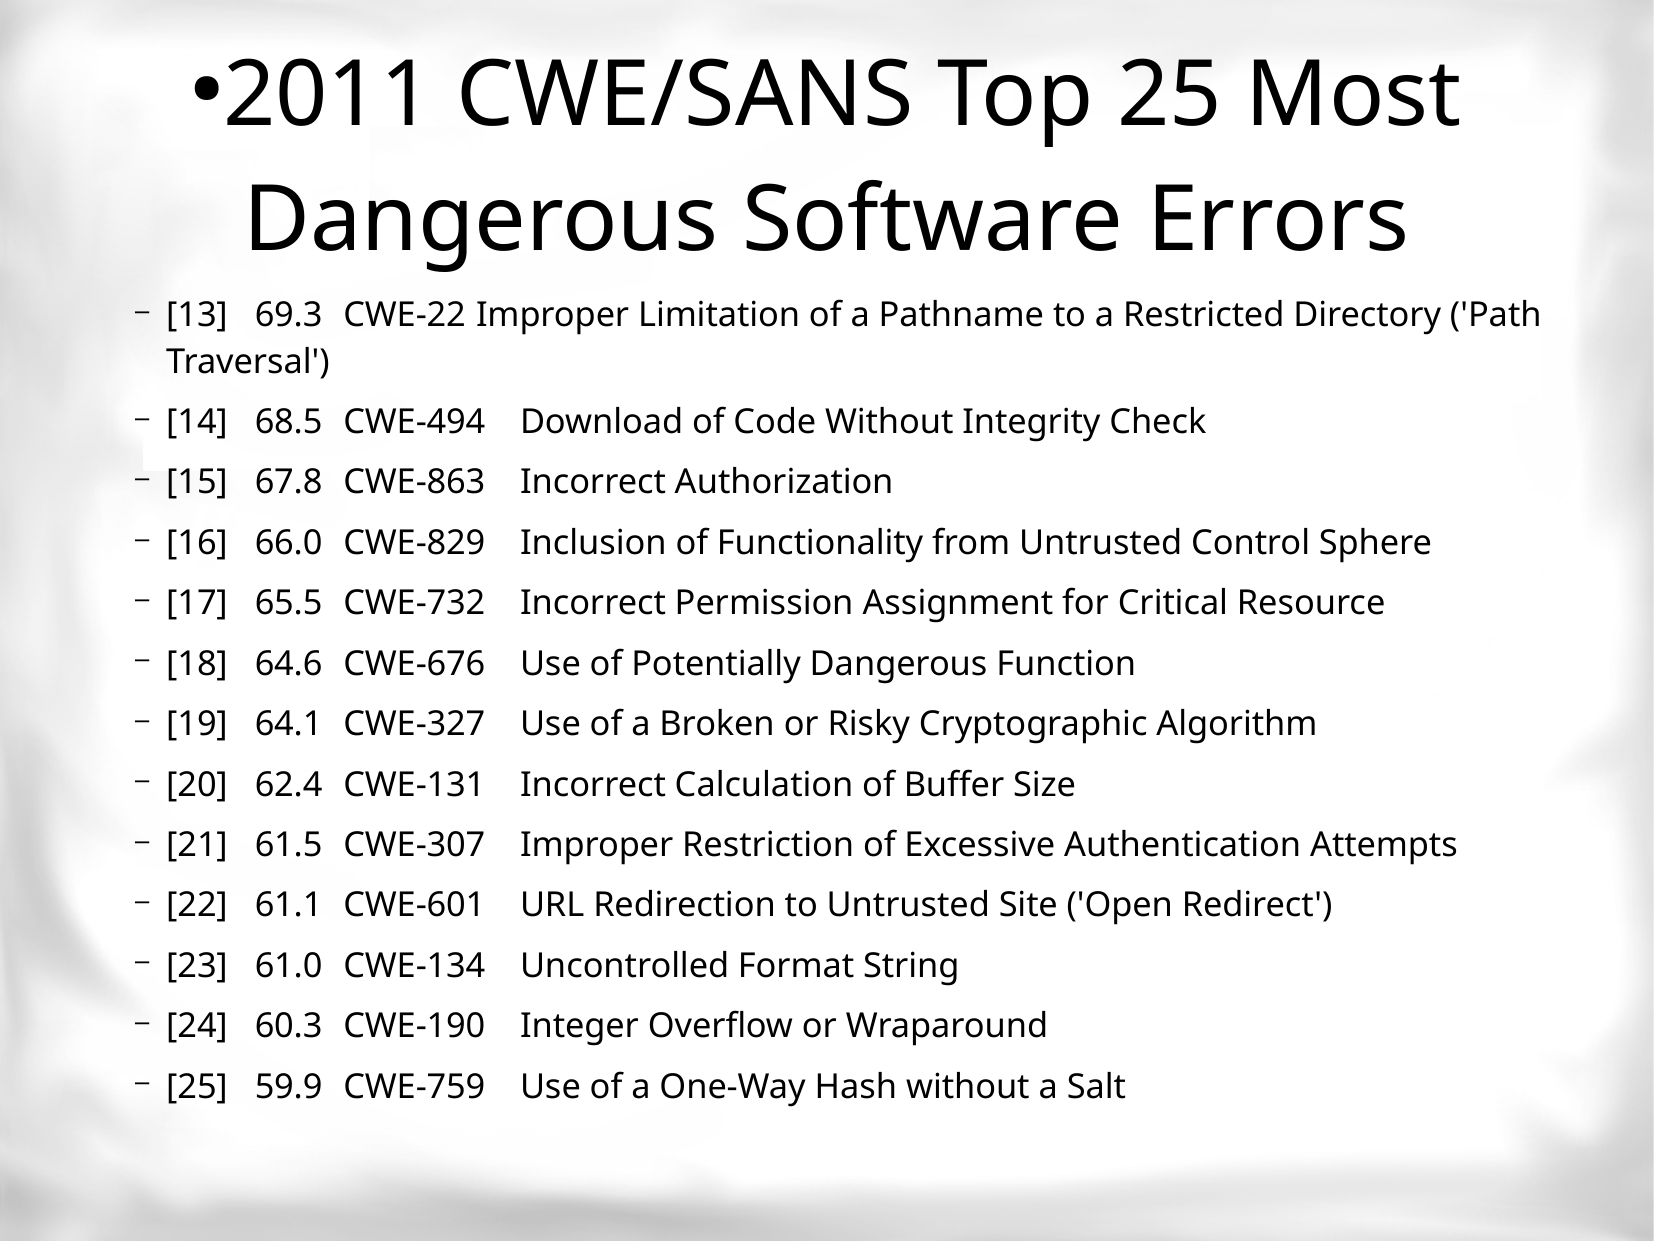

# 2011 CWE/SANS Top 25 Most Dangerous Software Errors
[13]	69.3	CWE-22 	Improper Limitation of a Pathname to a Restricted Directory ('Path Traversal')
[14]	68.5	CWE-494 	Download of Code Without Integrity Check
[15]	67.8	CWE-863 	Incorrect Authorization
[16]	66.0	CWE-829 	Inclusion of Functionality from Untrusted Control Sphere
[17]	65.5	CWE-732 	Incorrect Permission Assignment for Critical Resource
[18]	64.6	CWE-676 	Use of Potentially Dangerous Function
[19]	64.1	CWE-327 	Use of a Broken or Risky Cryptographic Algorithm
[20]	62.4	CWE-131 	Incorrect Calculation of Buffer Size
[21]	61.5	CWE-307 	Improper Restriction of Excessive Authentication Attempts
[22]	61.1	CWE-601 	URL Redirection to Untrusted Site ('Open Redirect')
[23]	61.0	CWE-134 	Uncontrolled Format String
[24]	60.3	CWE-190 	Integer Overflow or Wraparound
[25]	59.9	CWE-759 	Use of a One-Way Hash without a Salt